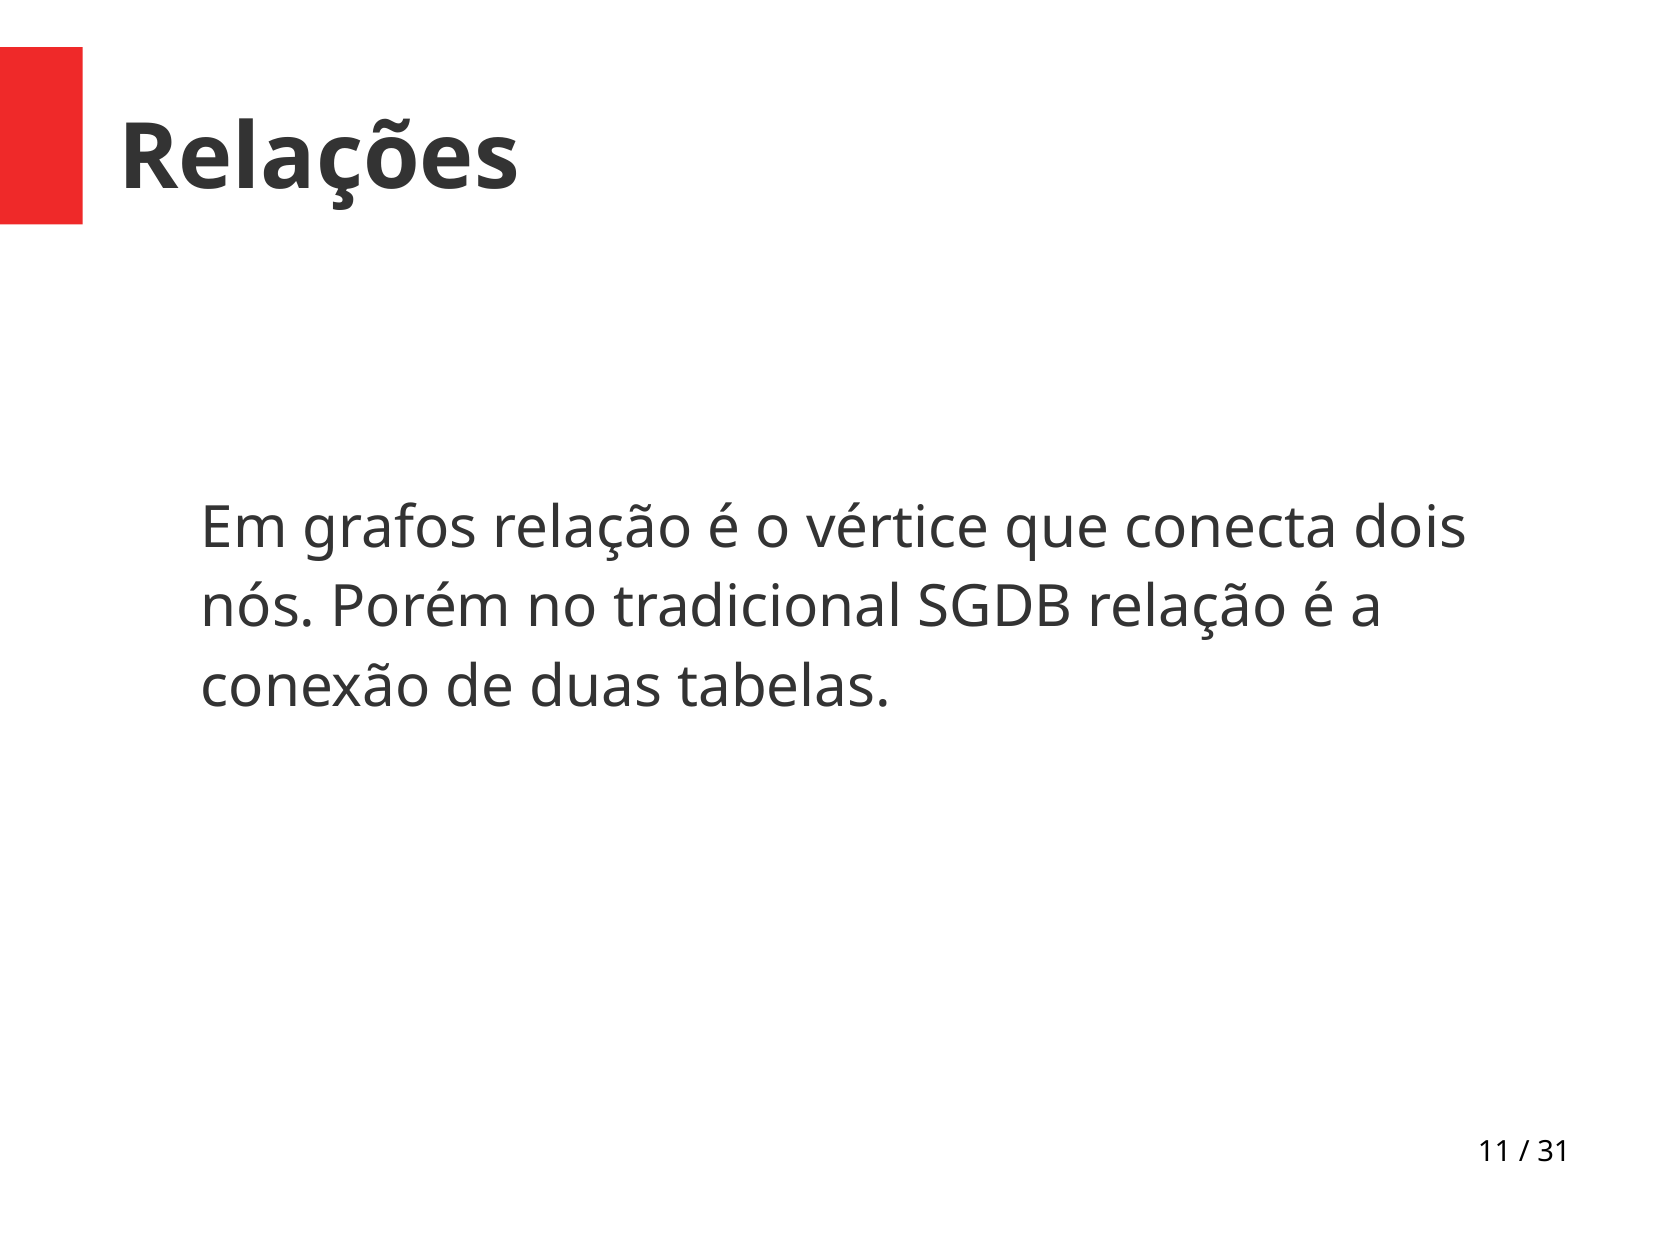

# Relações
Em grafos relação é o vértice que conecta dois nós. Porém no tradicional SGDB relação é a conexão de duas tabelas.
11